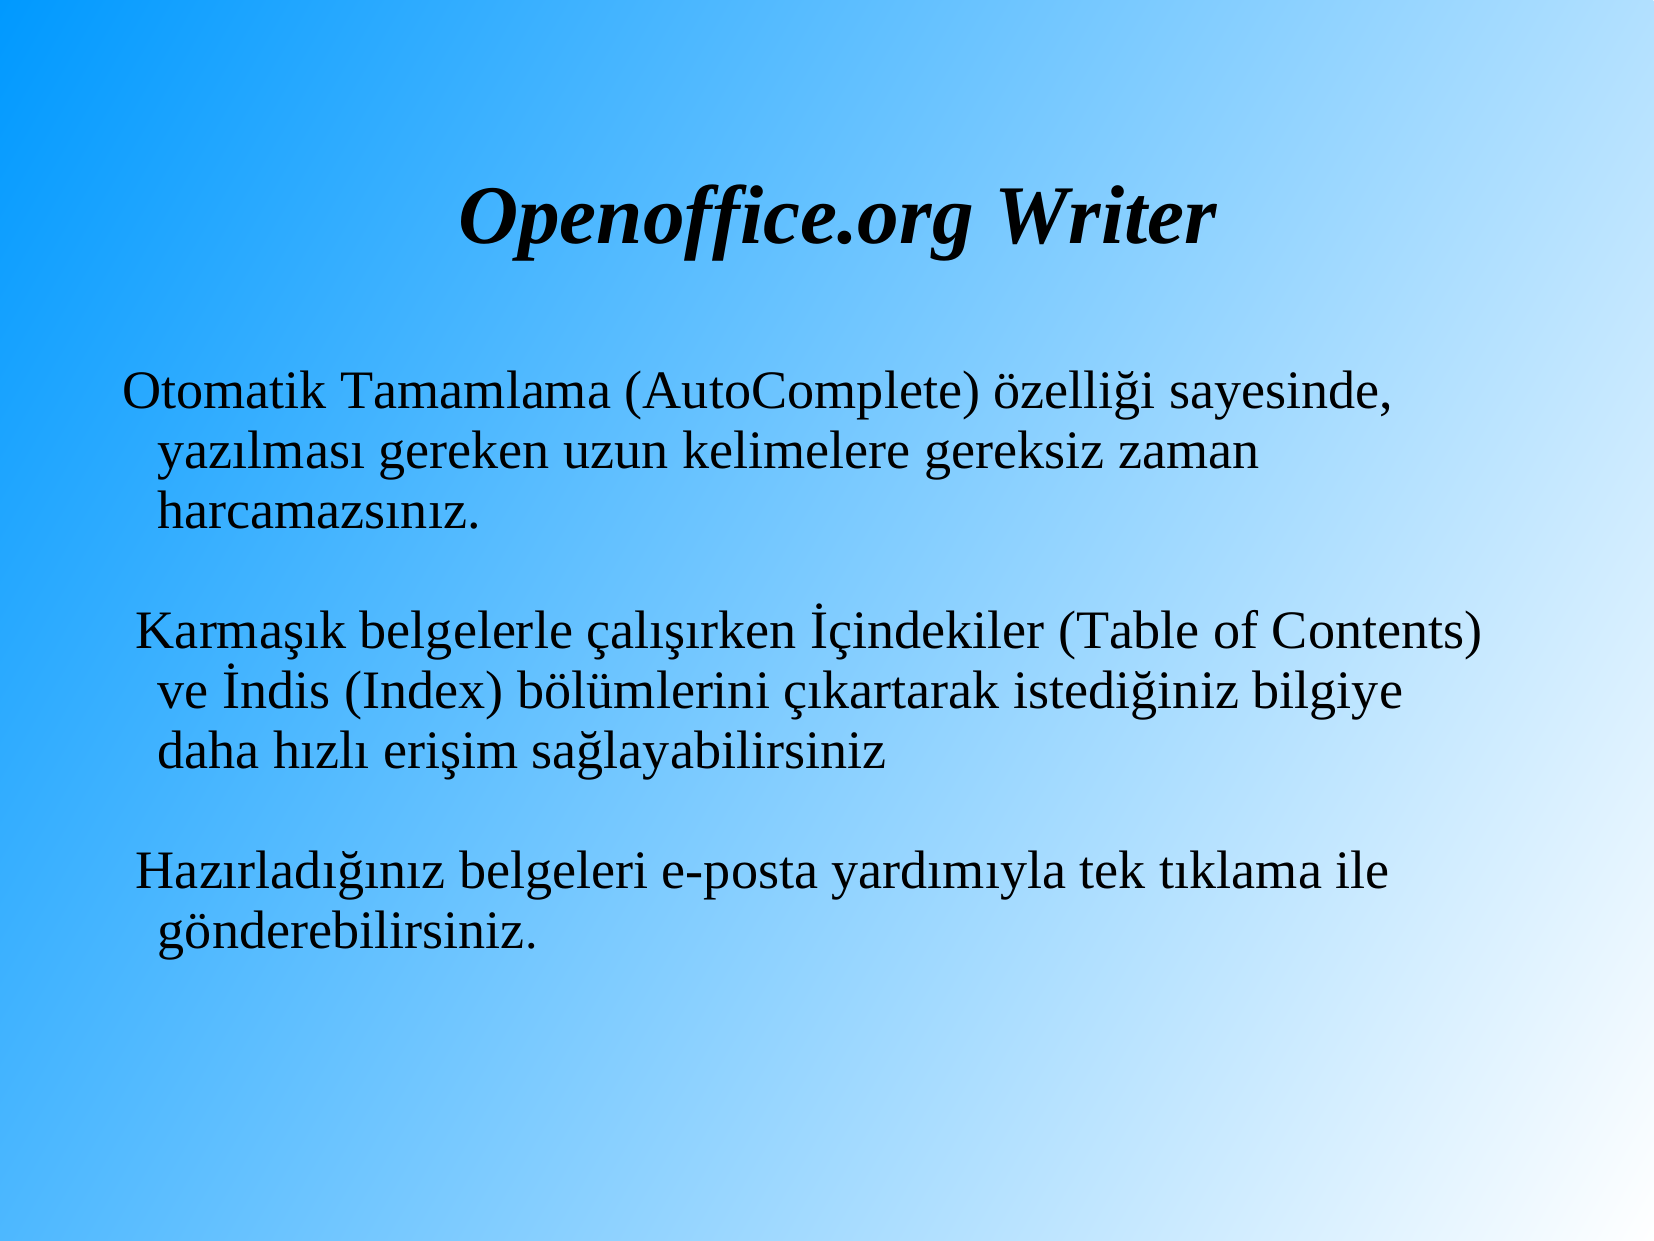

# Openoffice.org Writer
Otomatik Tamamlama (AutoComplete) özelliği sayesinde, yazılması gereken uzun kelimelere gereksiz zaman harcamazsınız.
 Karmaşık belgelerle çalışırken İçindekiler (Table of Contents) ve İndis (Index) bölümlerini çıkartarak istediğiniz bilgiye daha hızlı erişim sağlayabilirsiniz
 Hazırladığınız belgeleri e-posta yardımıyla tek tıklama ile gönderebilirsiniz.